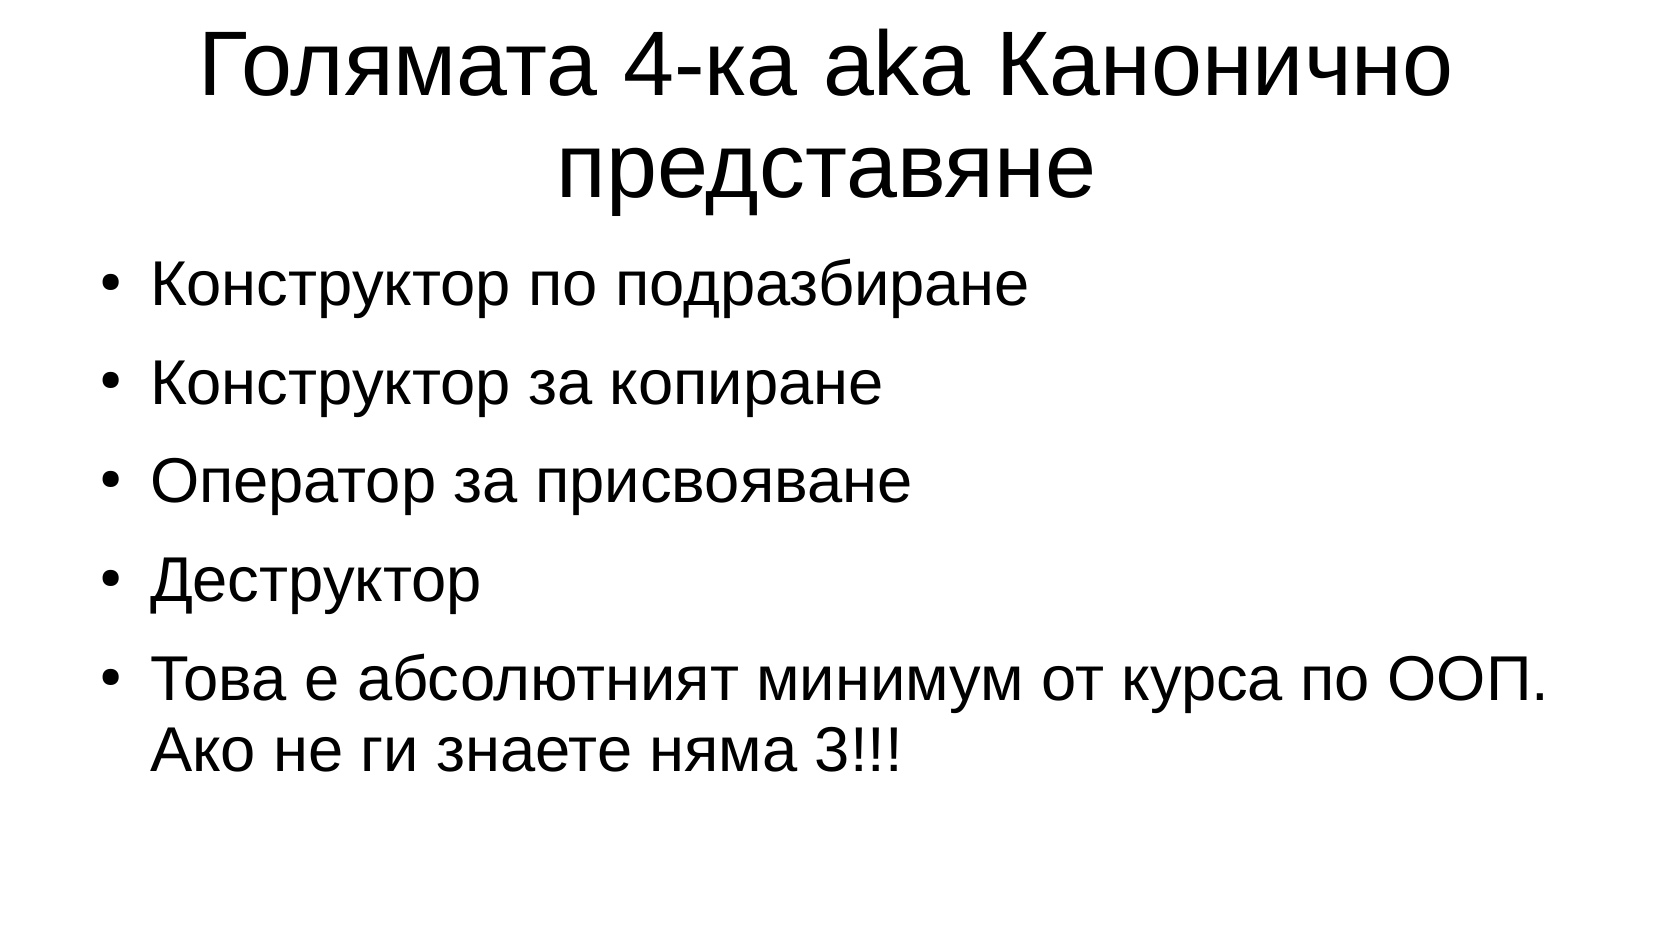

# Голямата 4-ка aka Канонично представяне
Конструктор по подразбиране
Конструктор за копиране
Оператор за присвояване
Деструктор
Това е абсолютният минимум от курса по ООП. Ако не ги знаете няма 3!!!